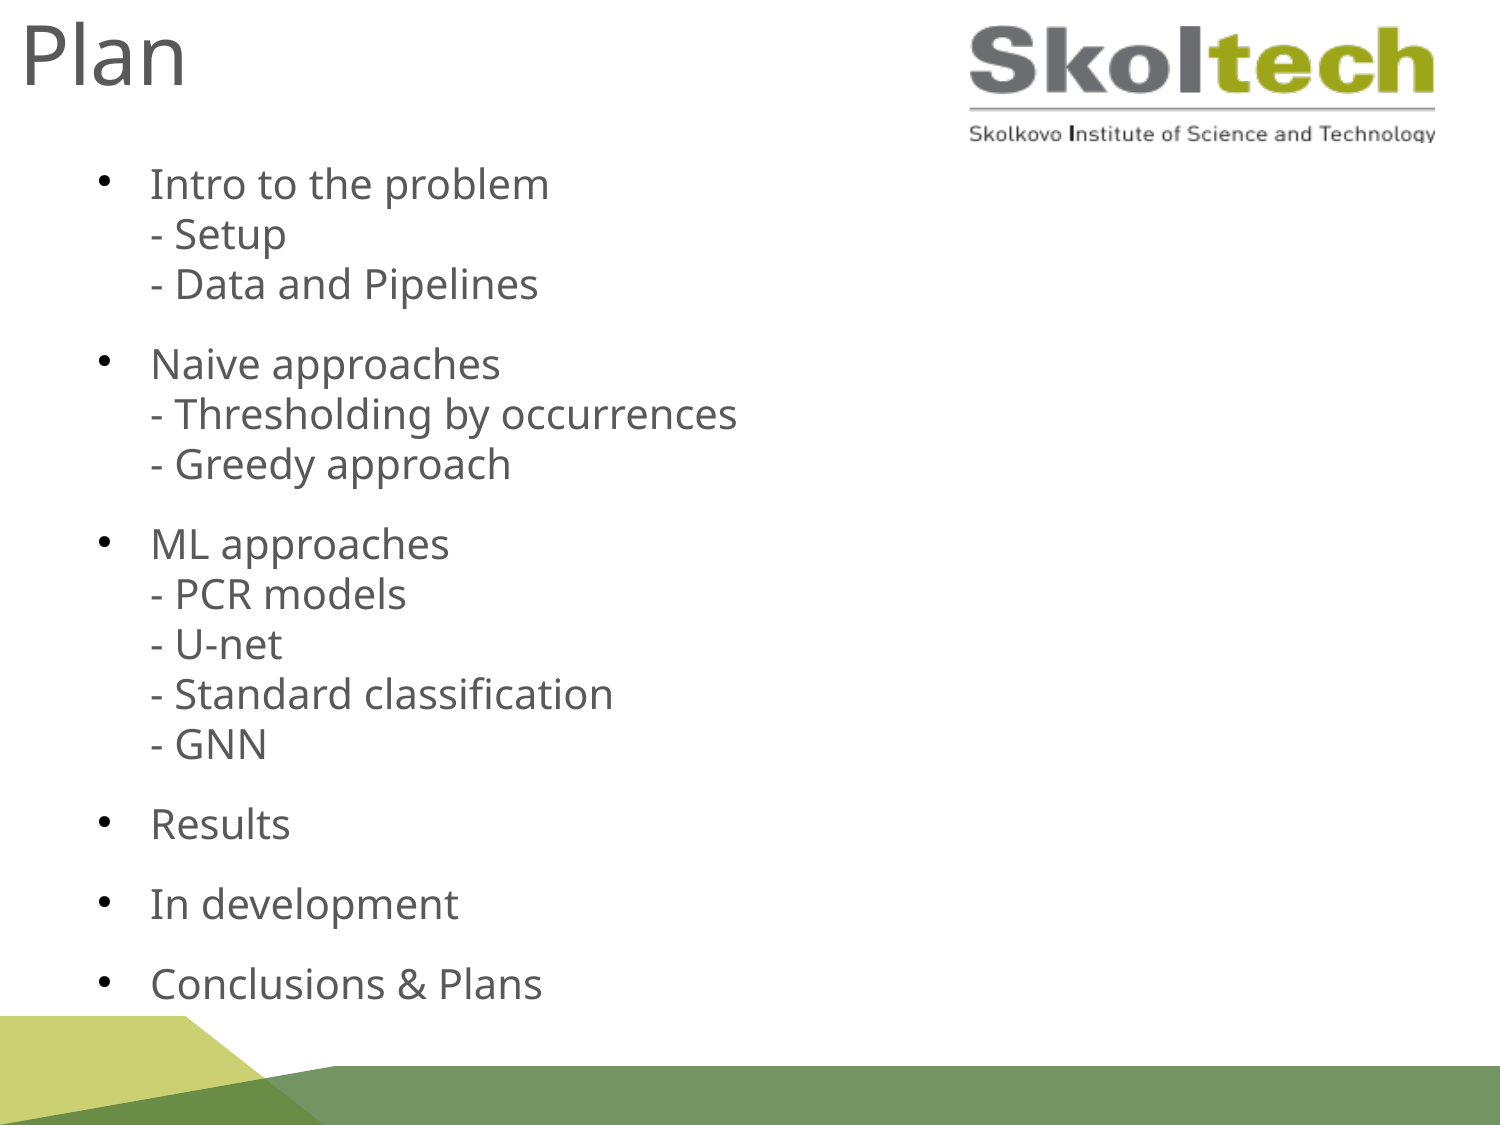

# Plan
Intro to the problem
- Setup
- Data and Pipelines
Naive approaches
- Thresholding by occurrences
- Greedy approach
ML approaches
- PCR models
- U-net
- Standard classification
- GNN
Results
In development
Conclusions & Plans